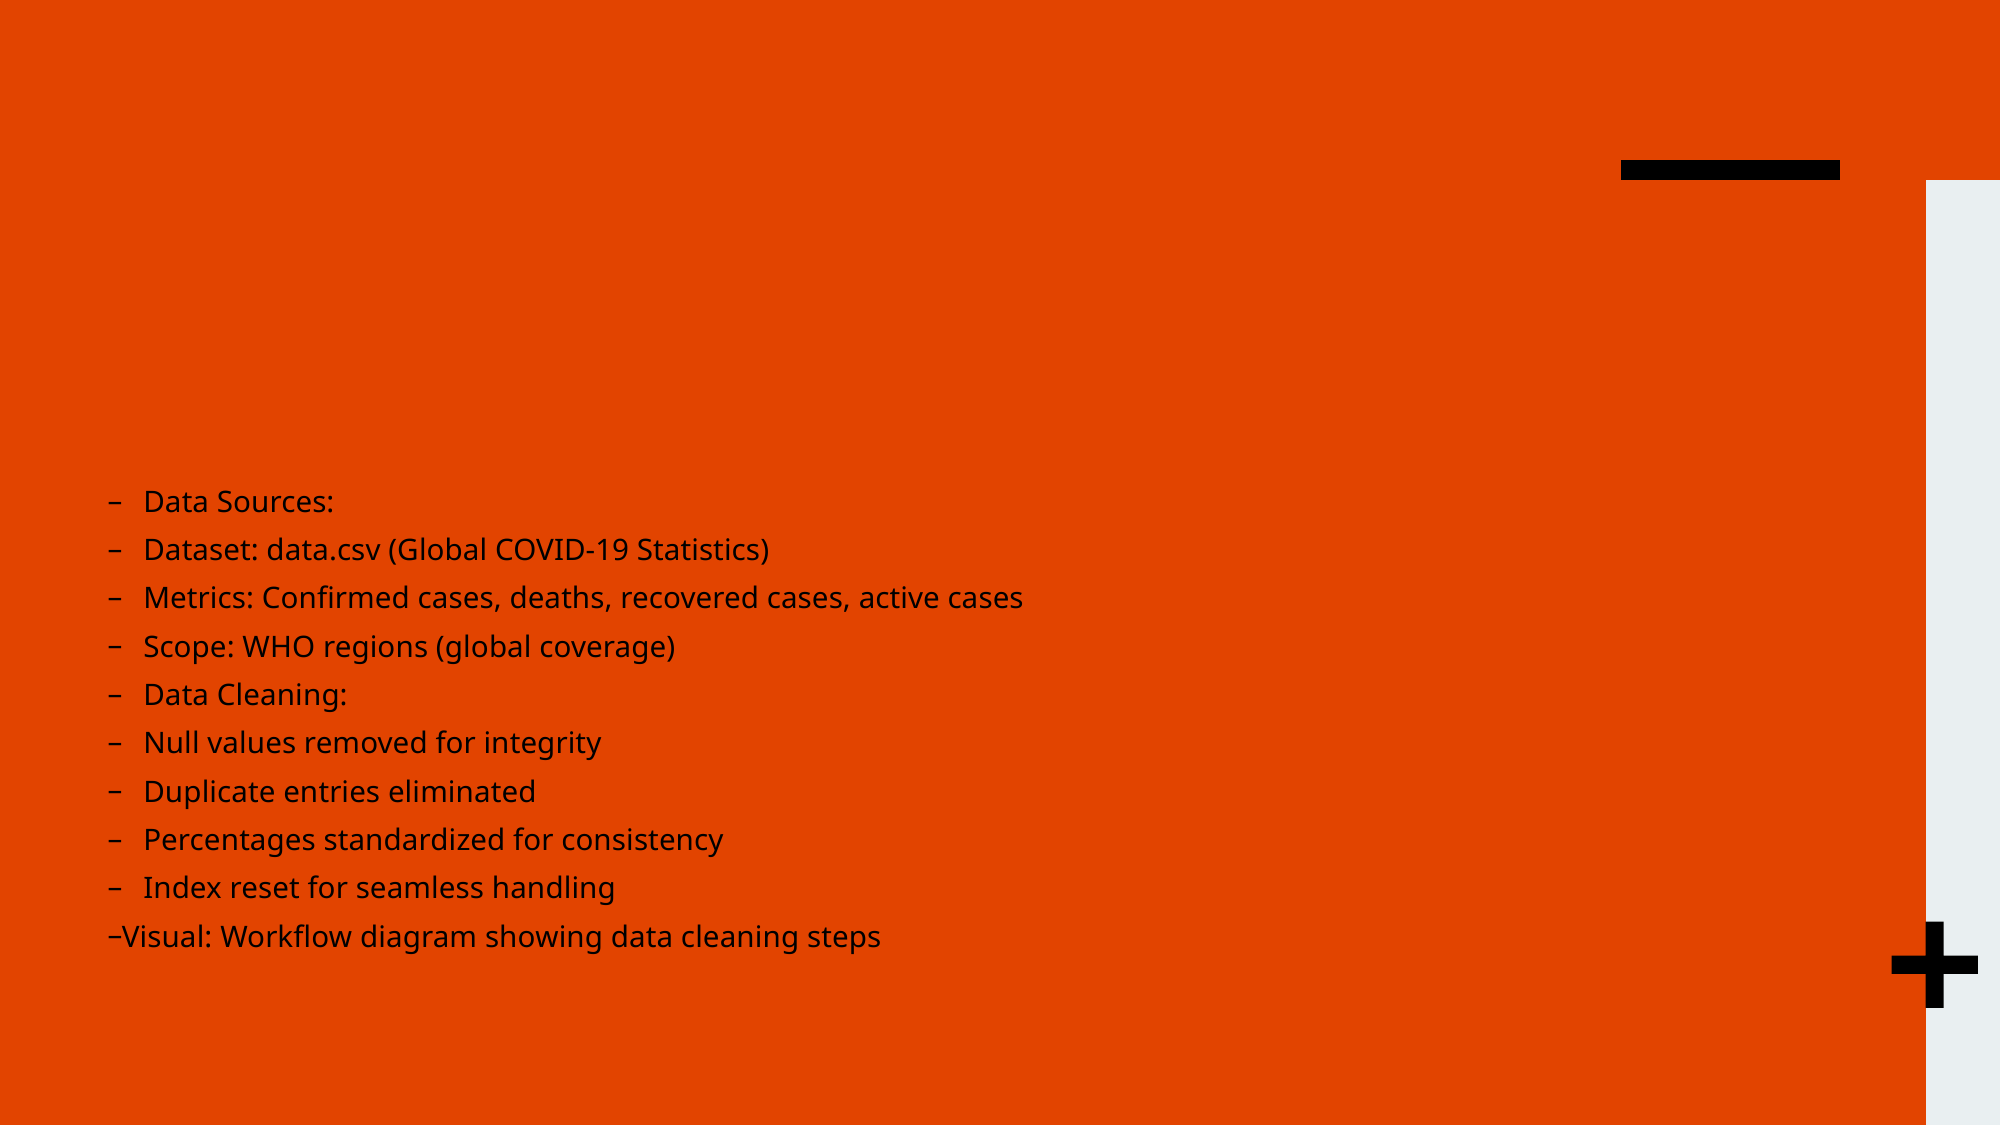

Data Sources:
Dataset: data.csv (Global COVID-19 Statistics)
Metrics: Confirmed cases, deaths, recovered cases, active cases
Scope: WHO regions (global coverage)
Data Cleaning:
Null values removed for integrity
Duplicate entries eliminated
Percentages standardized for consistency
Index reset for seamless handling
Visual: Workflow diagram showing data cleaning steps